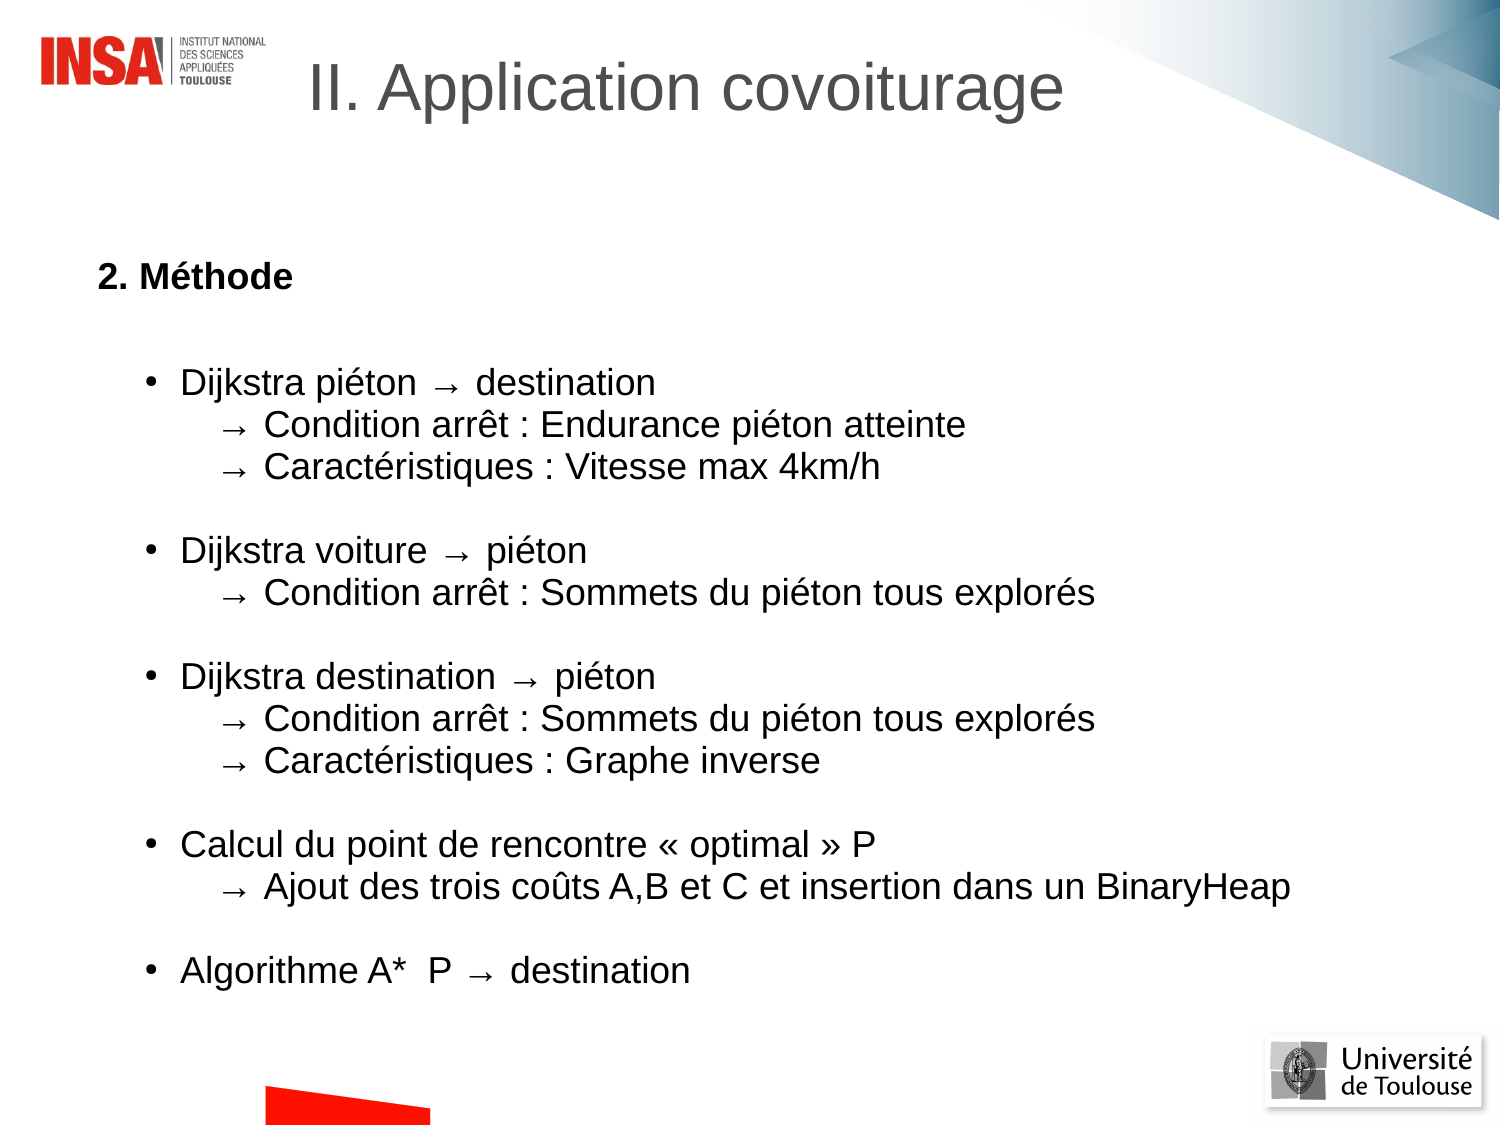

II. Application covoiturage
#
2. Méthode
Dijkstra piéton → destination
→ Condition arrêt : Endurance piéton atteinte
→ Caractéristiques : Vitesse max 4km/h
Dijkstra voiture → piéton
→ Condition arrêt : Sommets du piéton tous explorés
Dijkstra destination → piéton
→ Condition arrêt : Sommets du piéton tous explorés
→ Caractéristiques : Graphe inverse
Calcul du point de rencontre « optimal » P
→ Ajout des trois coûts A,B et C et insertion dans un BinaryHeap
Algorithme A* P → destination